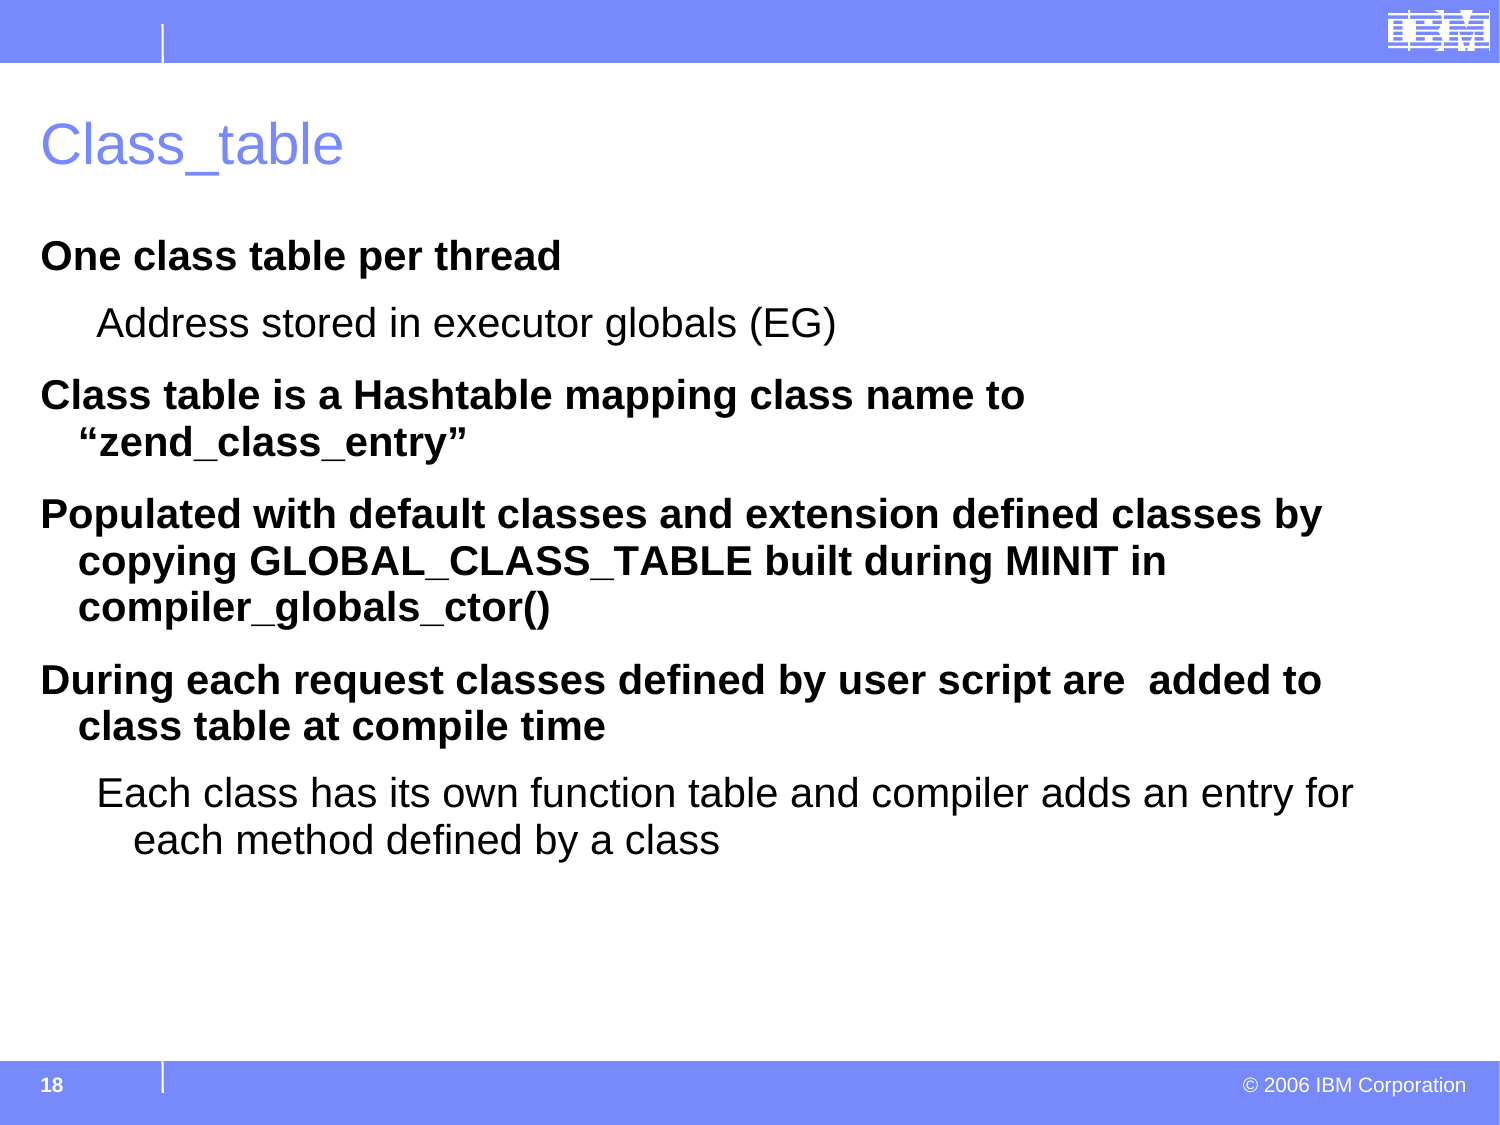

# Class_table
One class table per thread
Address stored in executor globals (EG)‏
Class table is a Hashtable mapping class name to “zend_class_entry”
Populated with default classes and extension defined classes by copying GLOBAL_CLASS_TABLE built during MINIT in compiler_globals_ctor()‏
During each request classes defined by user script are added to class table at compile time
Each class has its own function table and compiler adds an entry for each method defined by a class
18